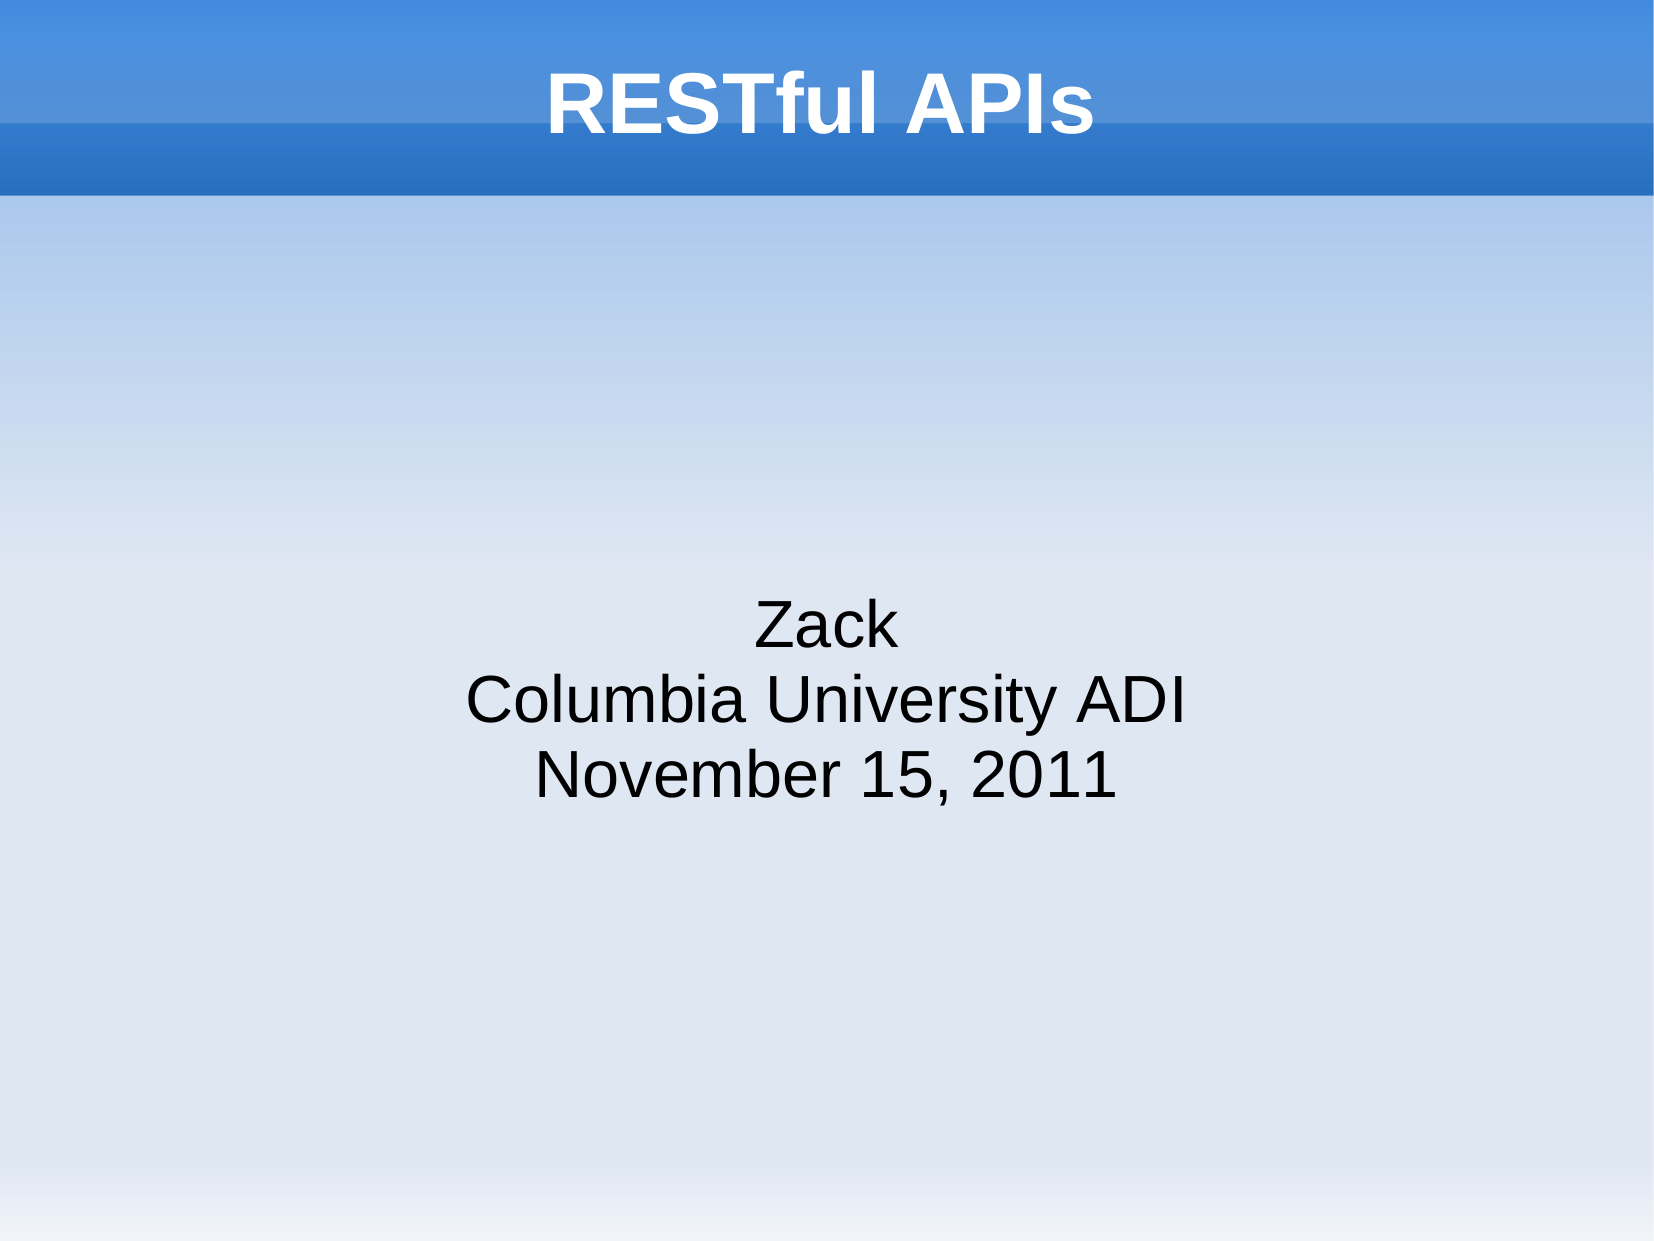

# RESTful APIs
Zack
Columbia University ADI
November 15, 2011